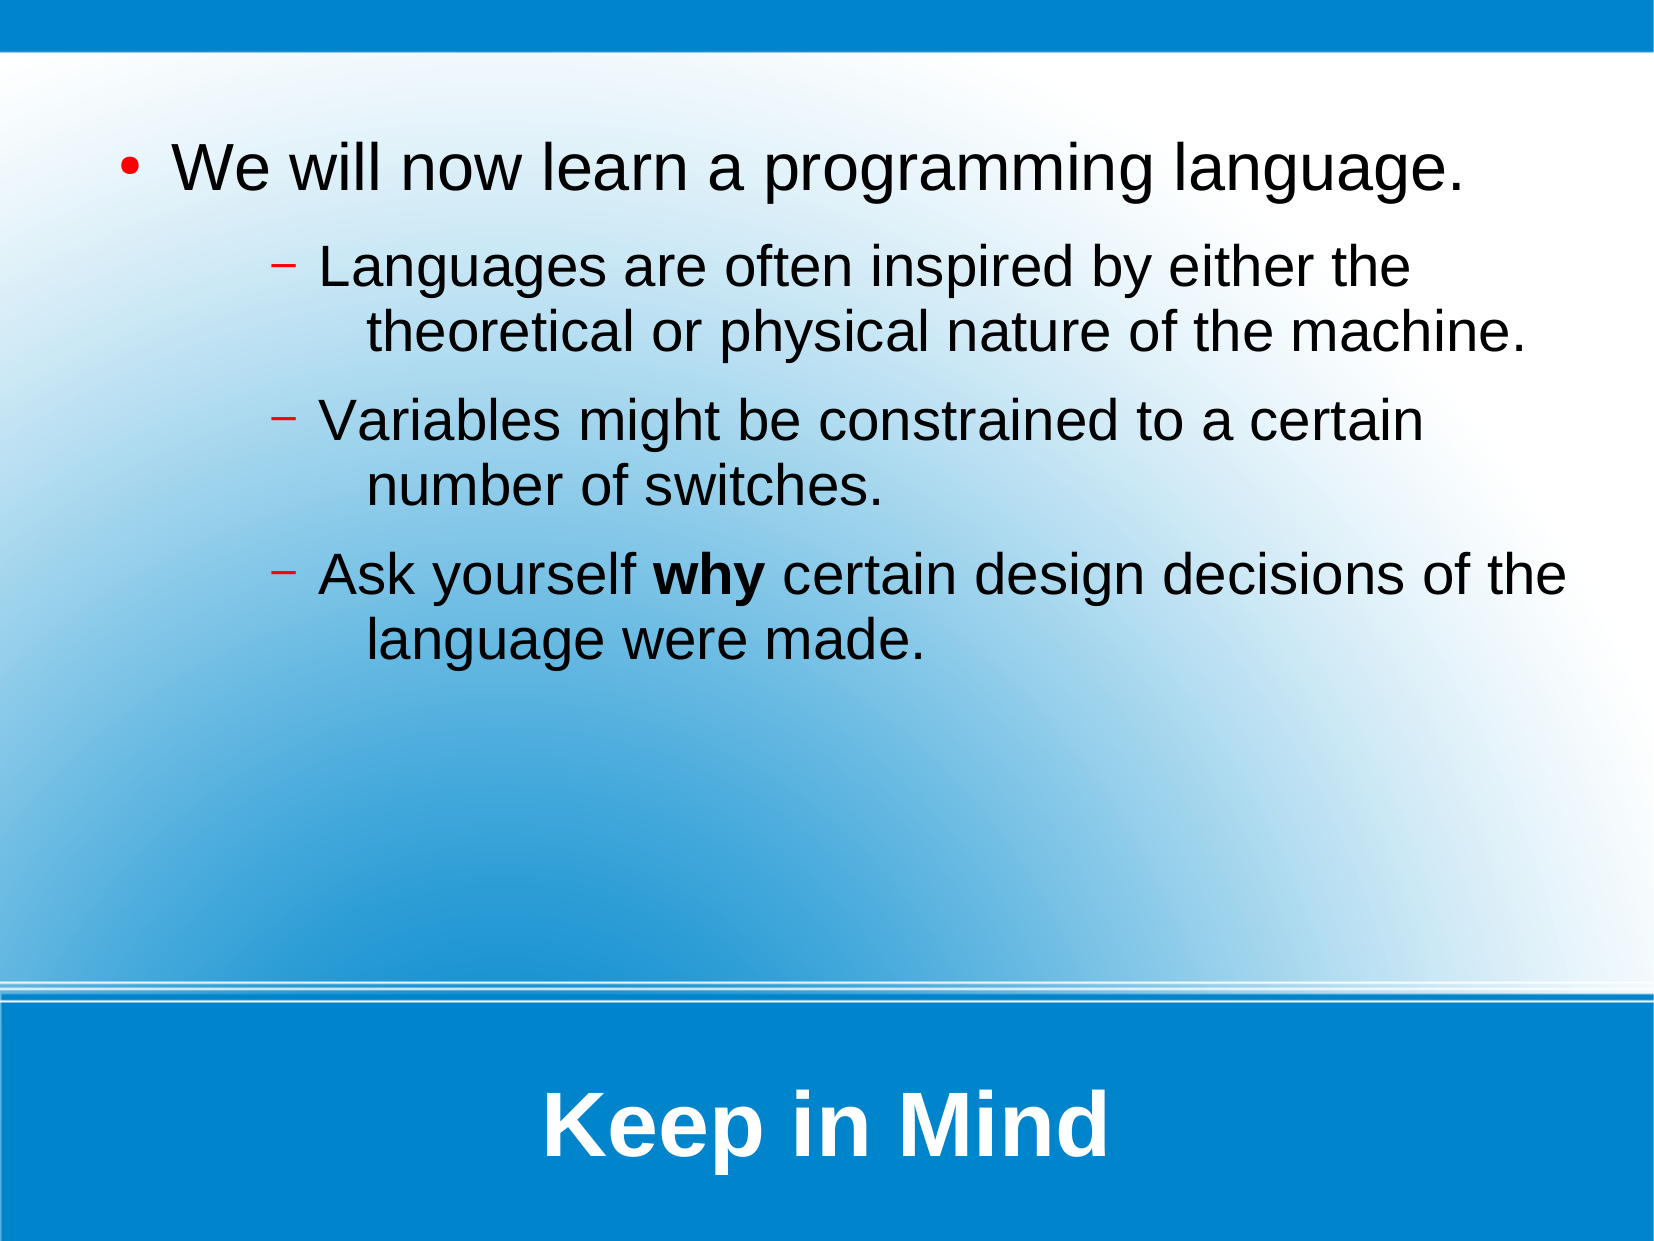

We will now learn a programming language.
Languages are often inspired by either the theoretical or physical nature of the machine.
Variables might be constrained to a certain number of switches.
Ask yourself why certain design decisions of the language were made.
# Keep in Mind